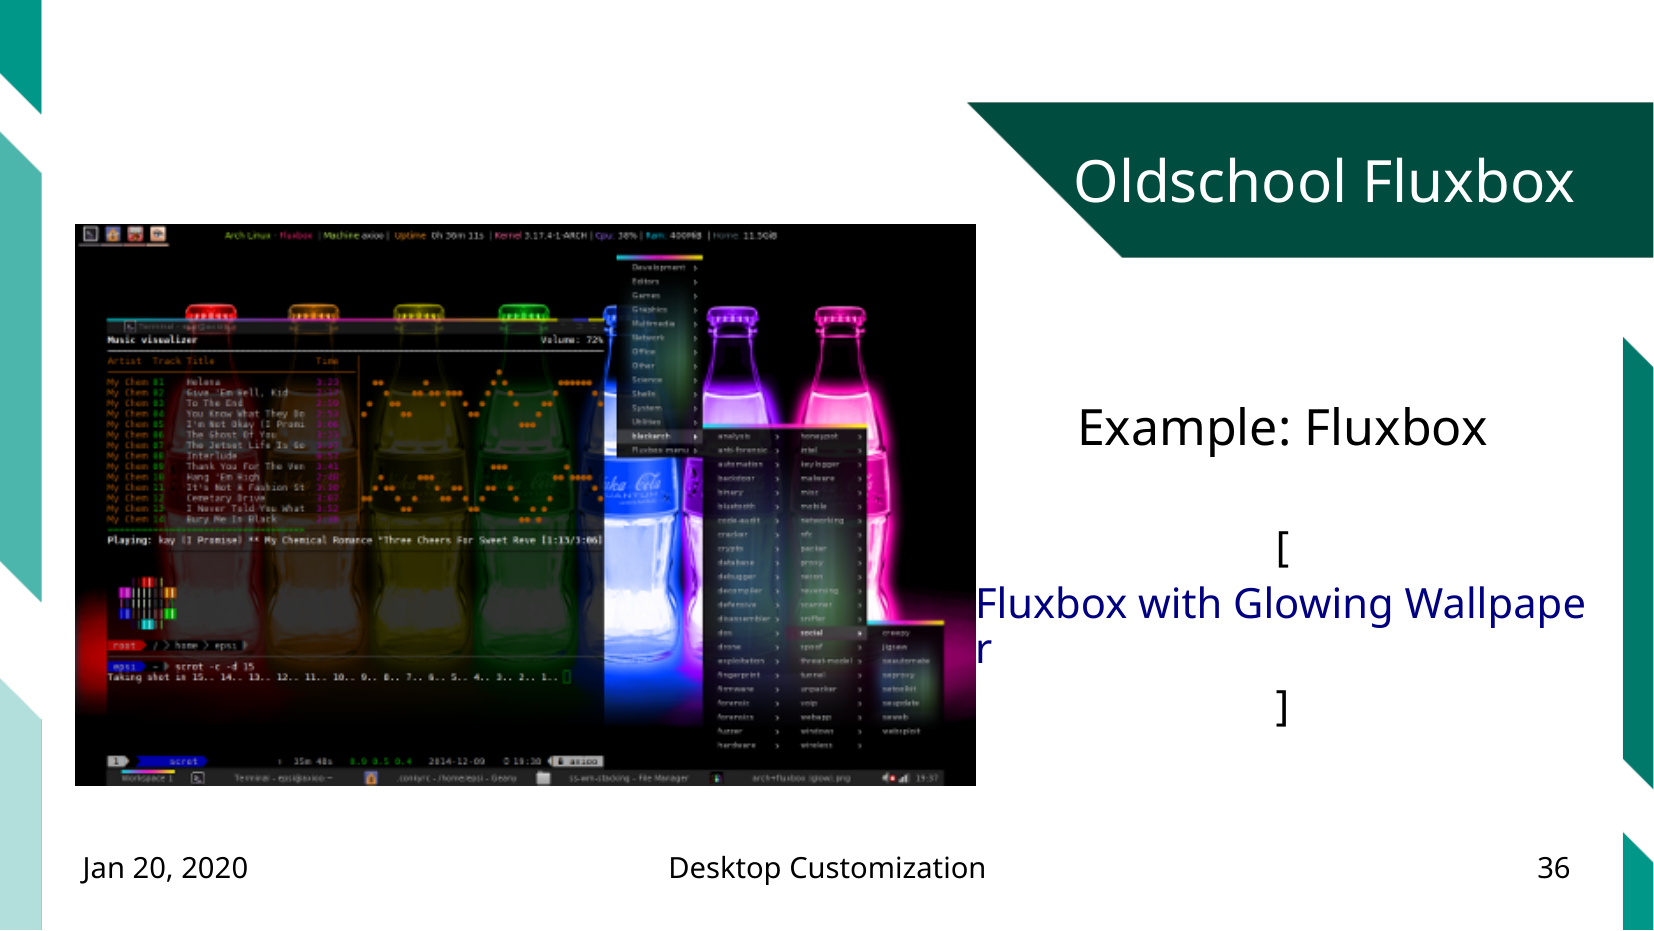

# Oldschool Fluxbox
Example: Fluxbox
[Fluxbox with Glowing Wallpaper]
Jan 20, 2020
Desktop Customization
36